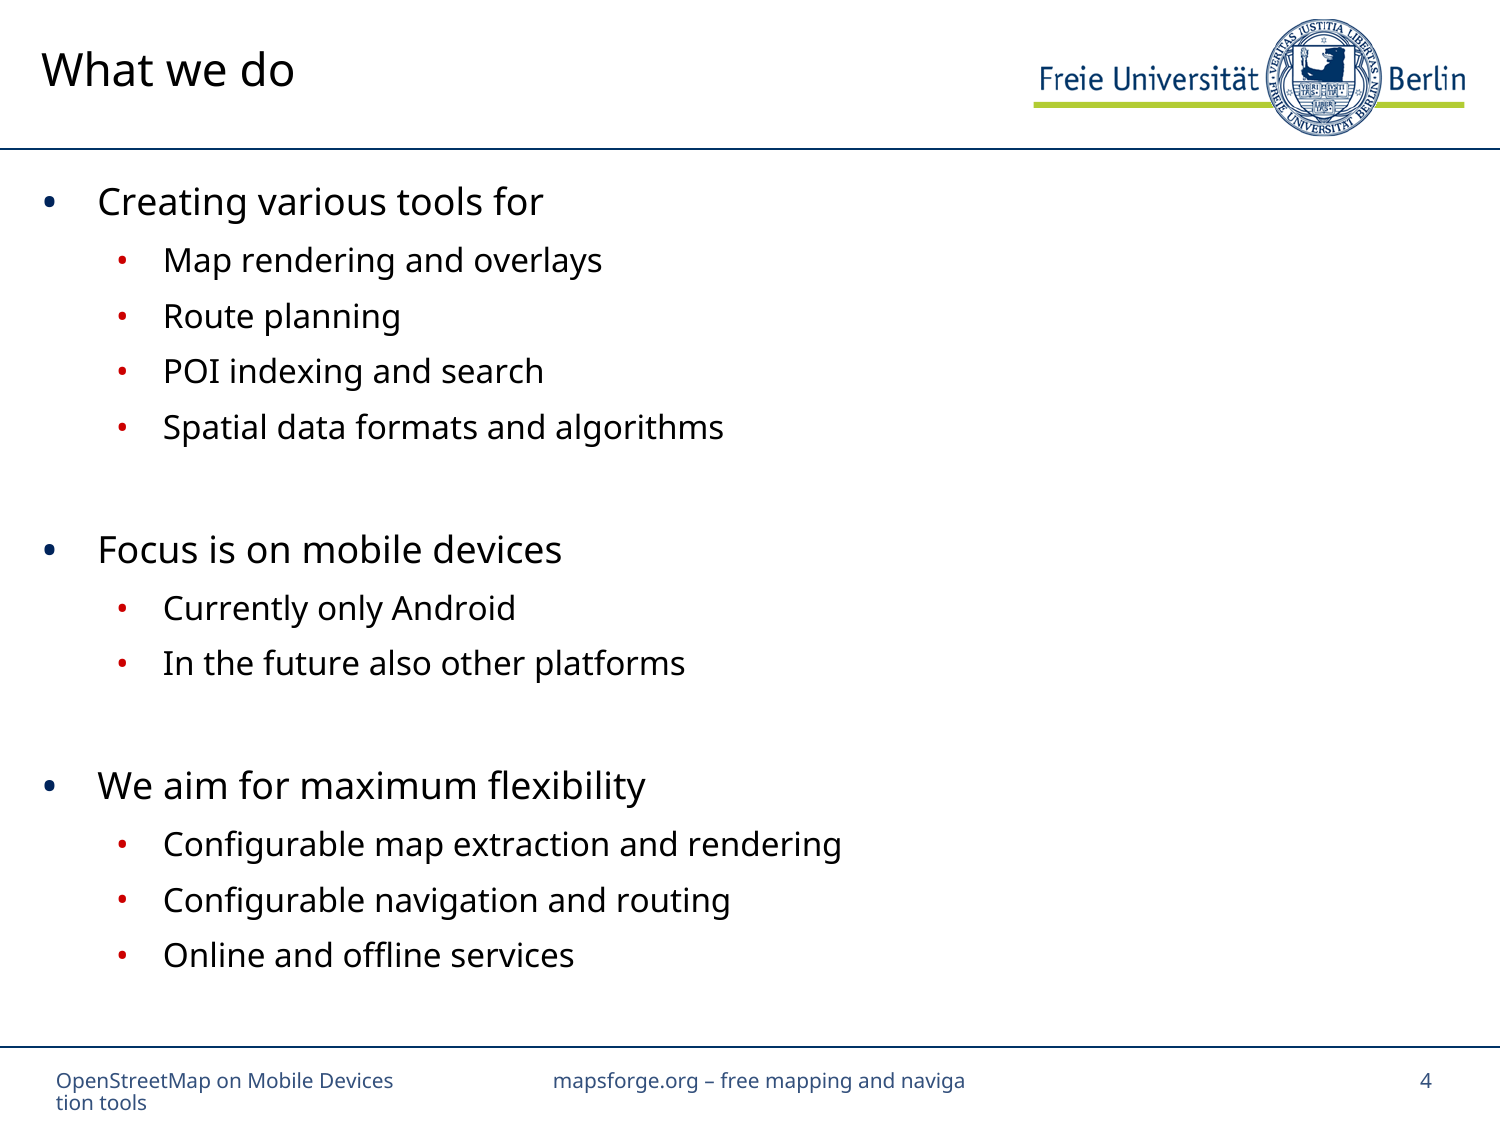

# What we do
Creating various tools for
Map rendering and overlays
Route planning
POI indexing and search
Spatial data formats and algorithms
Focus is on mobile devices
Currently only Android
In the future also other platforms
We aim for maximum flexibility
Configurable map extraction and rendering
Configurable navigation and routing
Online and offline services
OpenStreetMap on Mobile Devices mapsforge.org – free mapping and navigation tools
4